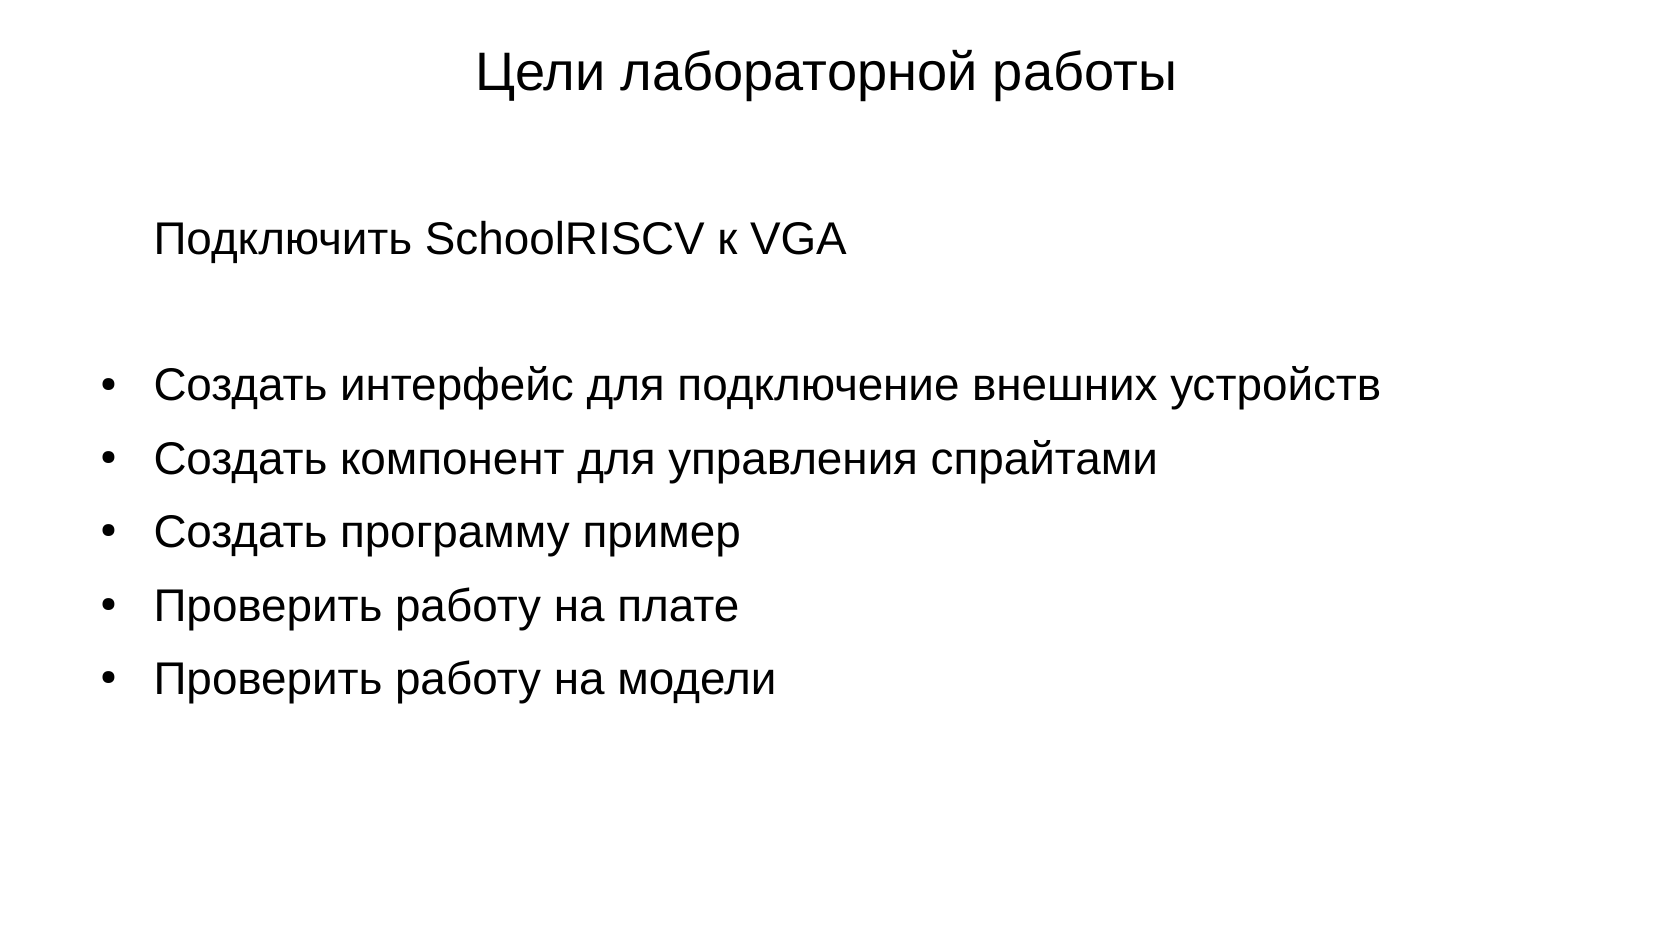

# Цели лабораторной работы
Подключить SchoolRISCV к VGA
Создать интерфейс для подключение внешних устройств
Создать компонент для управления спрайтами
Создать программу пример
Проверить работу на плате
Проверить работу на модели